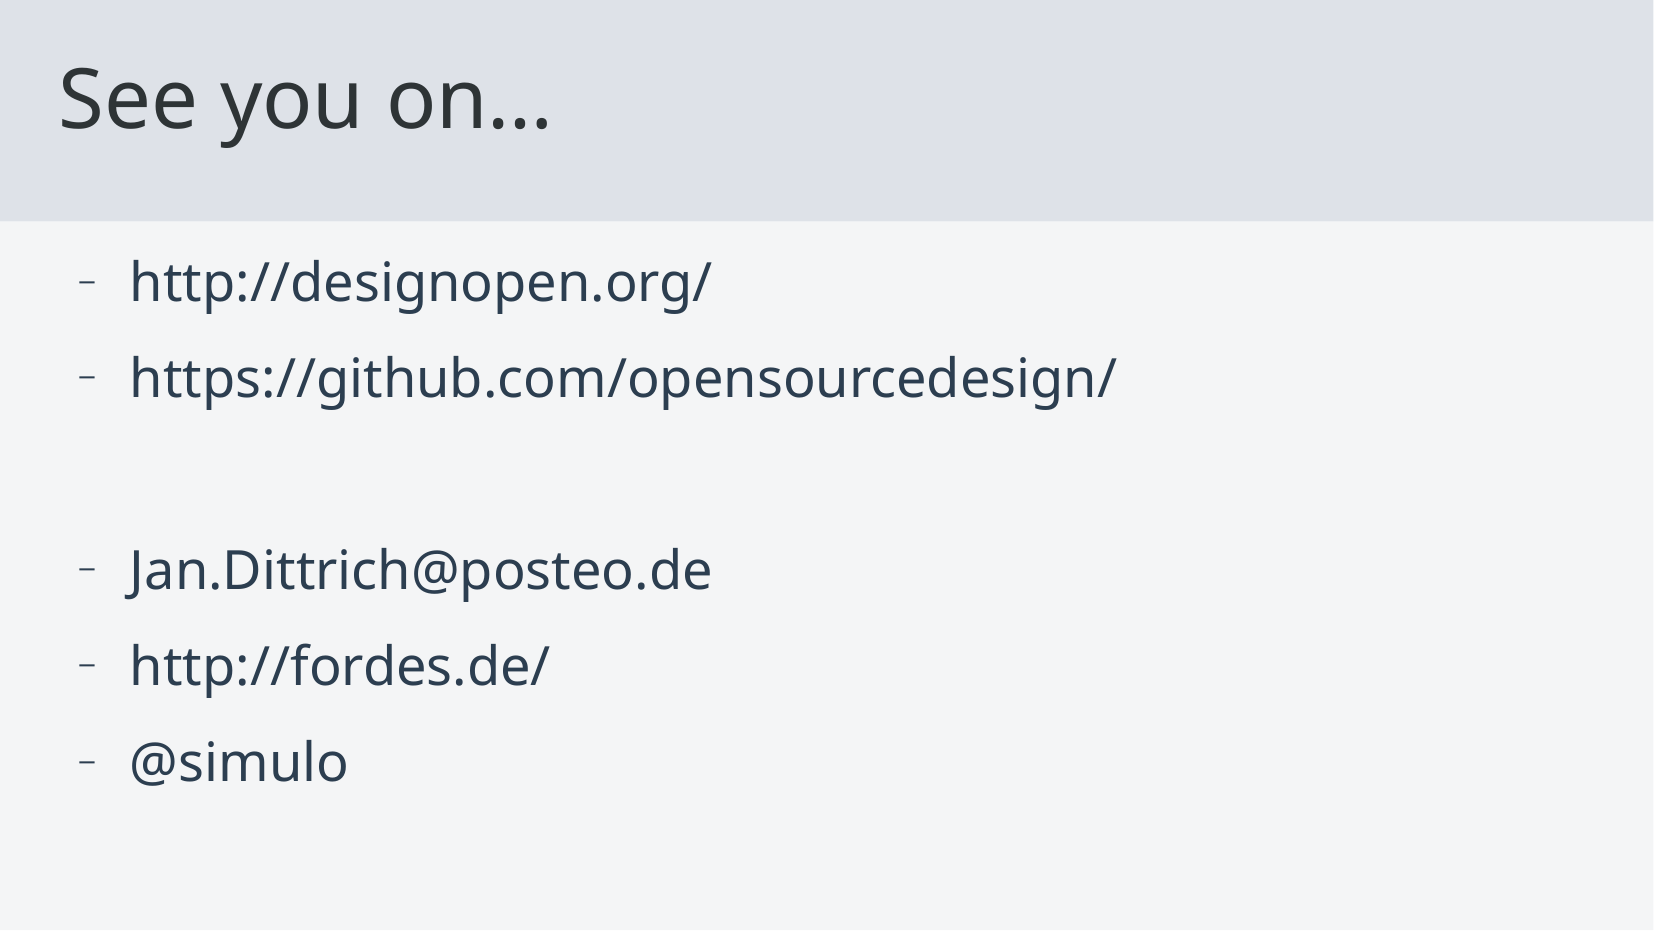

# See you on…
http://designopen.org/
https://github.com/opensourcedesign/
Jan.Dittrich@posteo.de
http://fordes.de/
@simulo